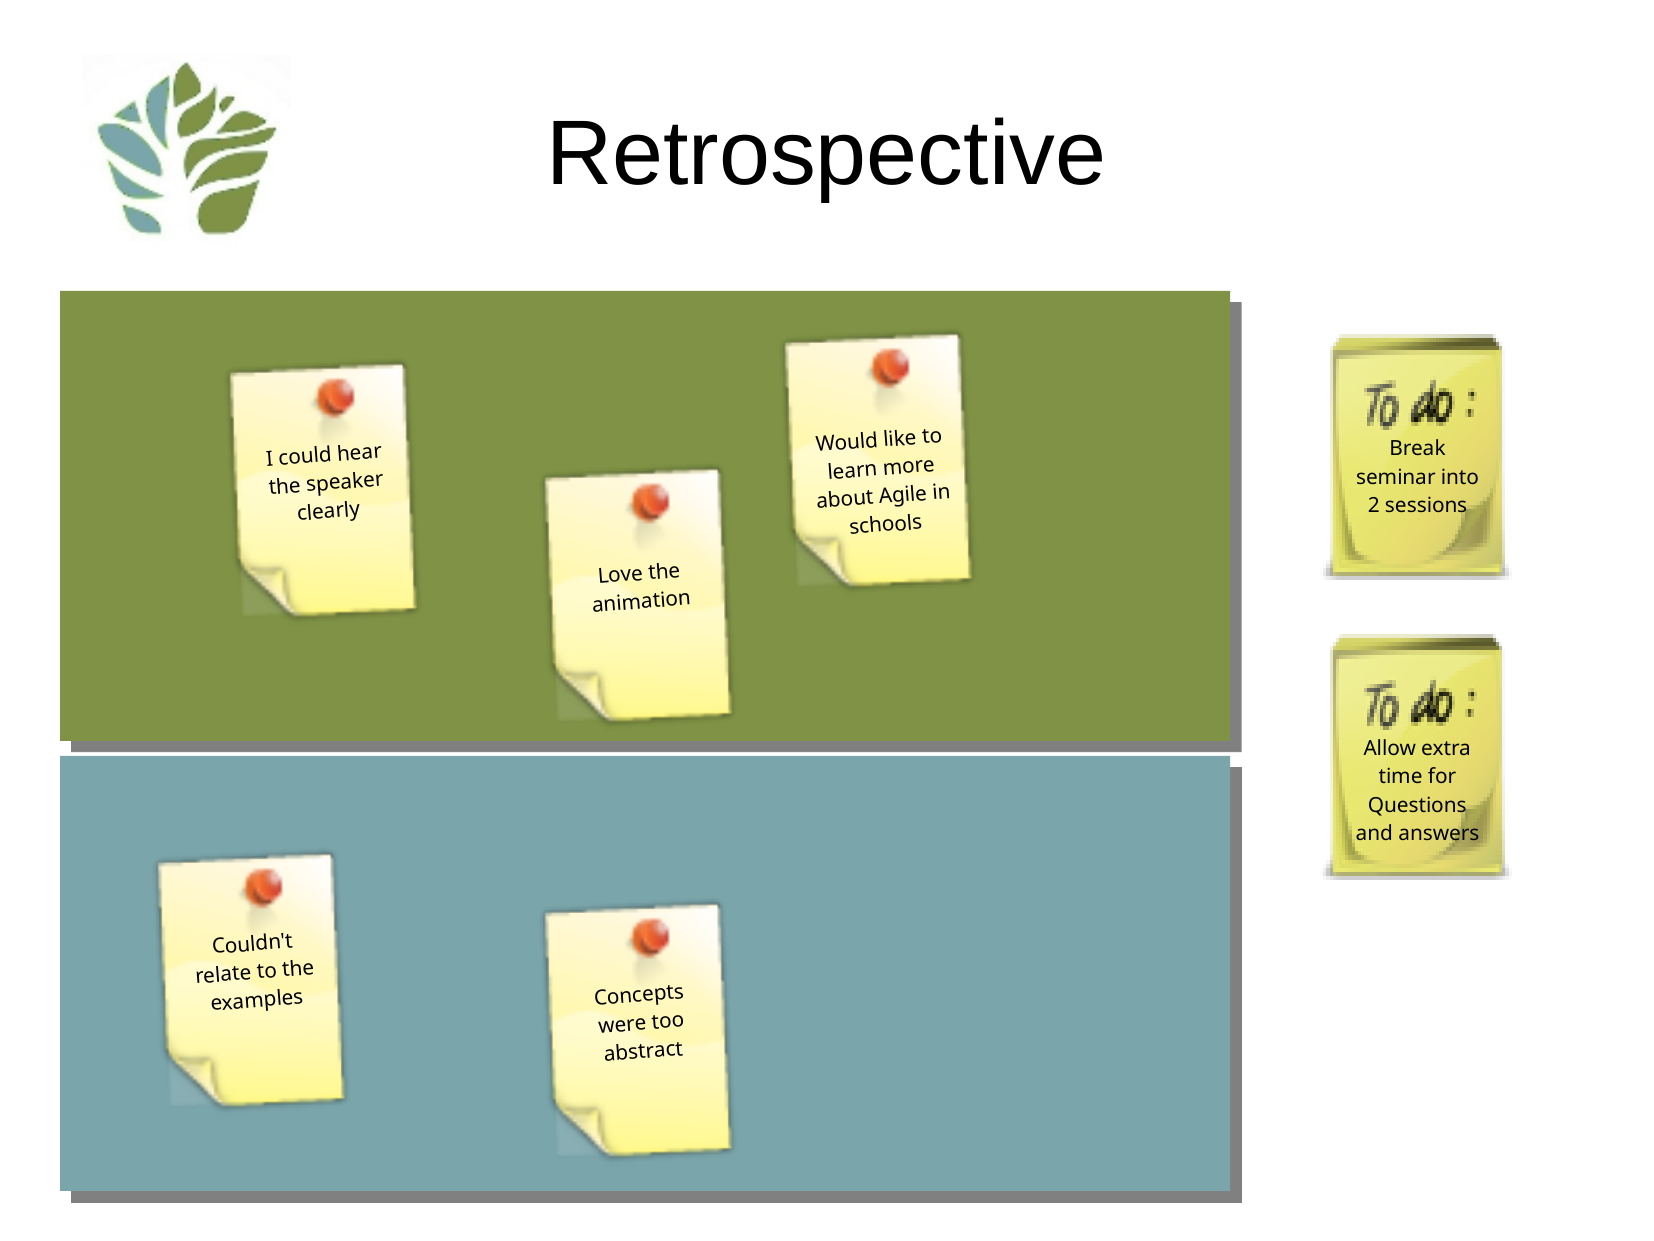

# Retrospective
Break seminar into 2 sessions
Would like to learn more about Agile in schools
I could hear the speaker clearly
Love the animation
Allow extra time for Questions and answers
Couldn't relate to the examples
Concepts were too abstract